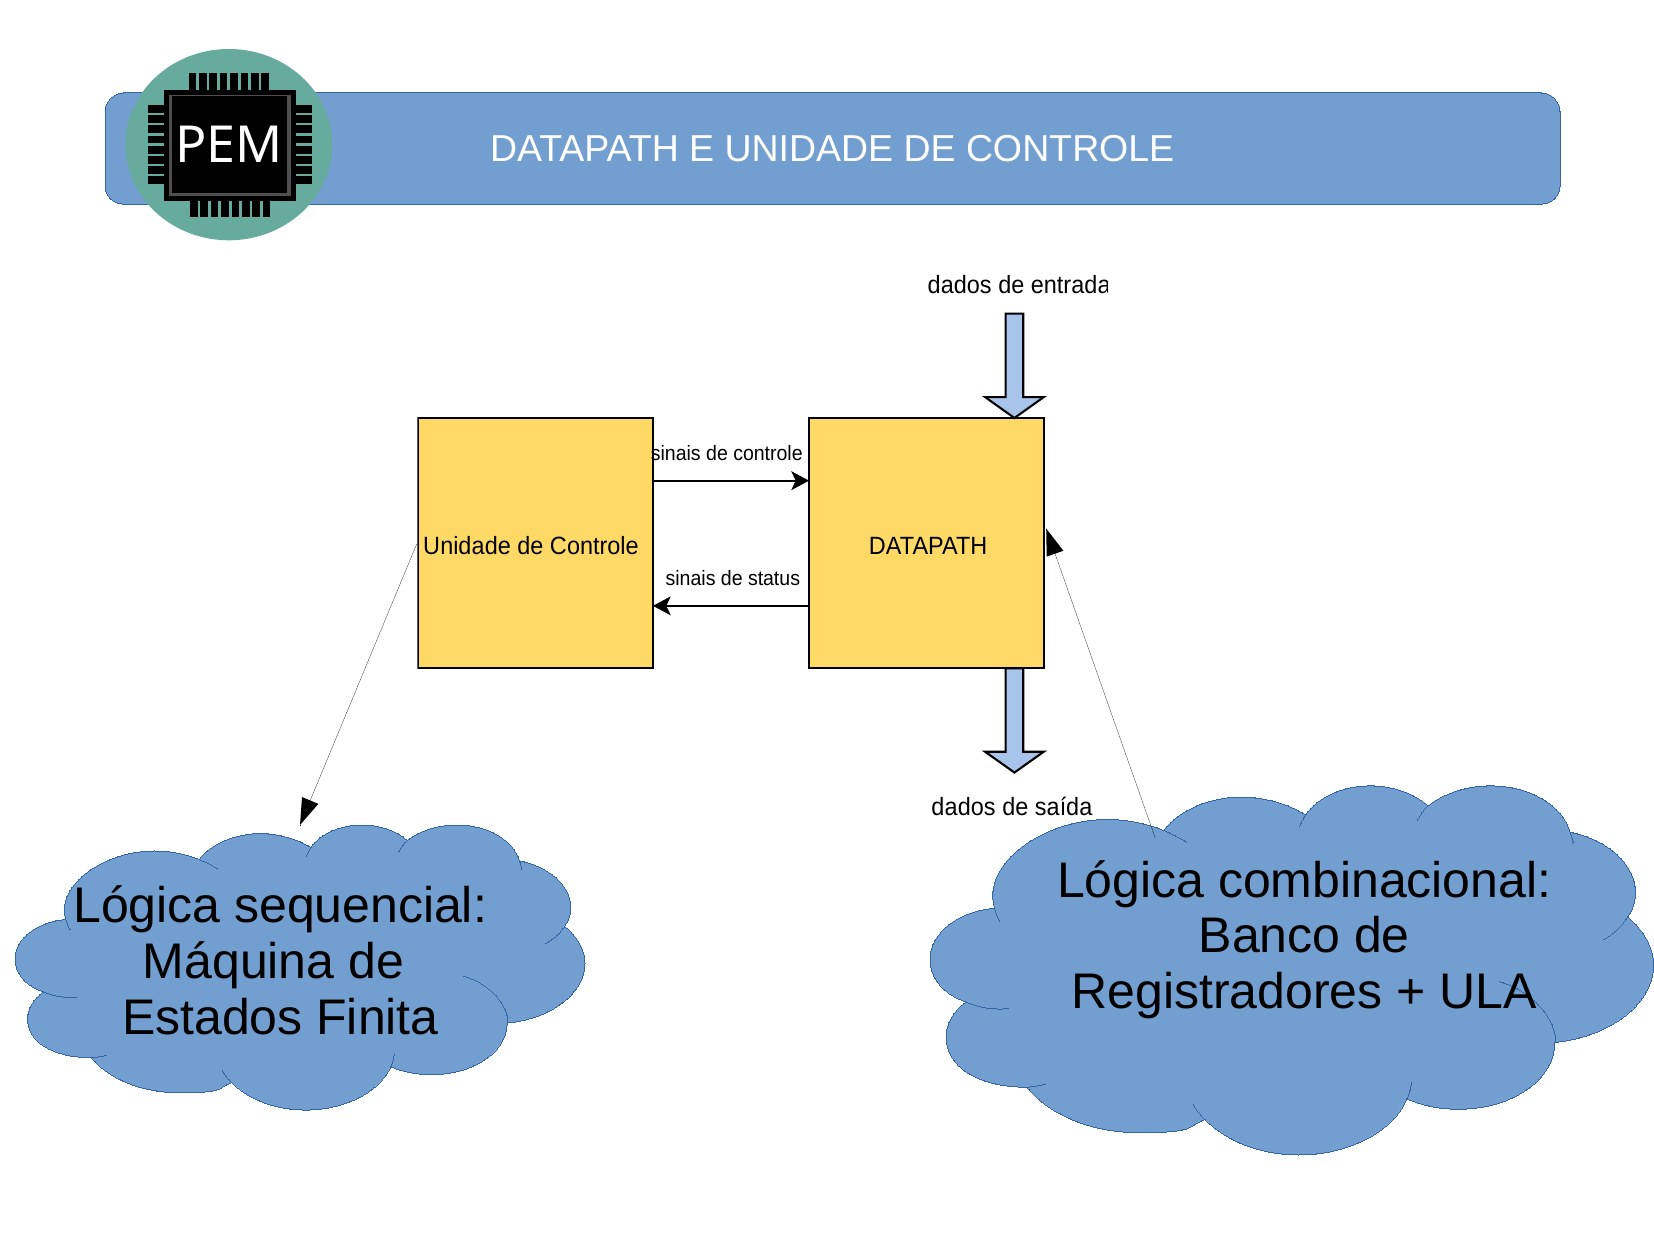

DATAPATH E UNIDADE DE CONTROLE
Lógica sequencial:
Máquina de
Estados Finita
Lógica combinacional:
Banco de Registradores + ULA